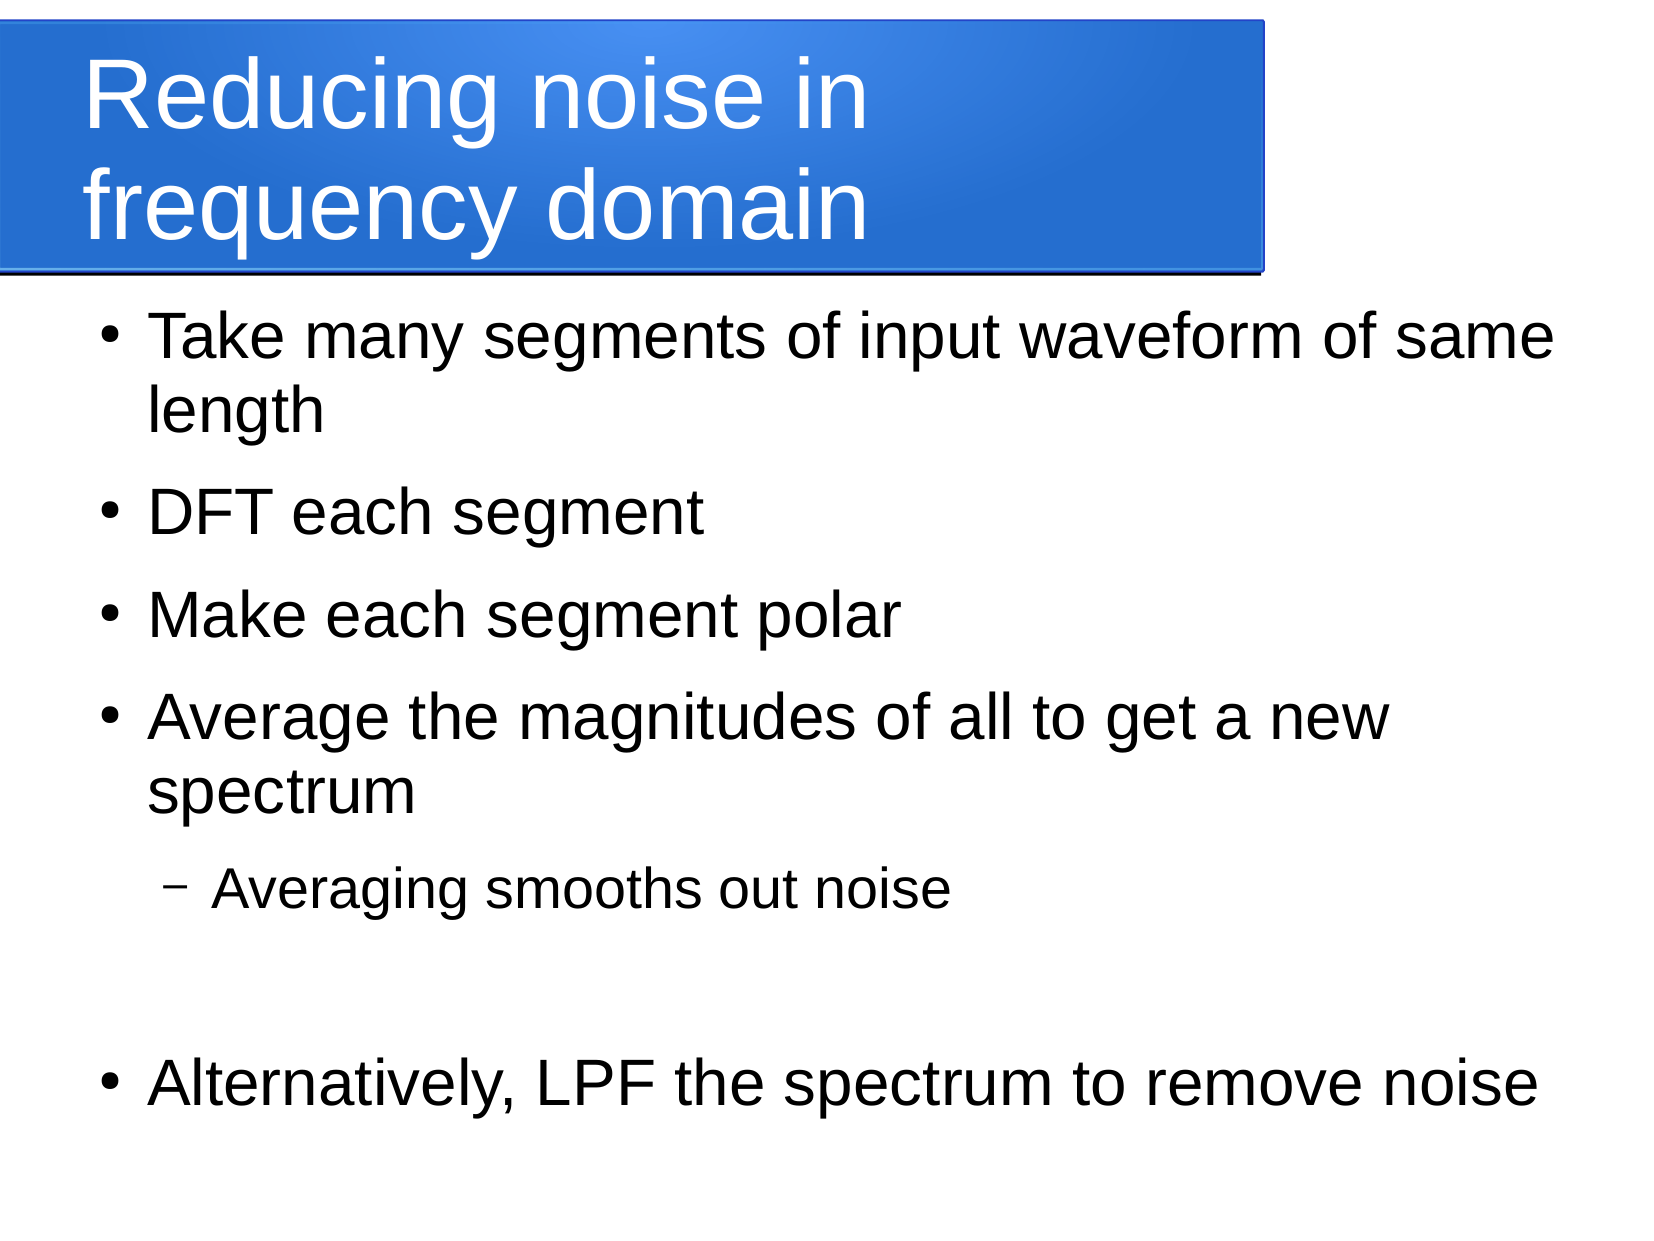

# Reducing noise in frequency domain
Take many segments of input waveform of same length
DFT each segment
Make each segment polar
Average the magnitudes of all to get a new spectrum
Averaging smooths out noise
Alternatively, LPF the spectrum to remove noise